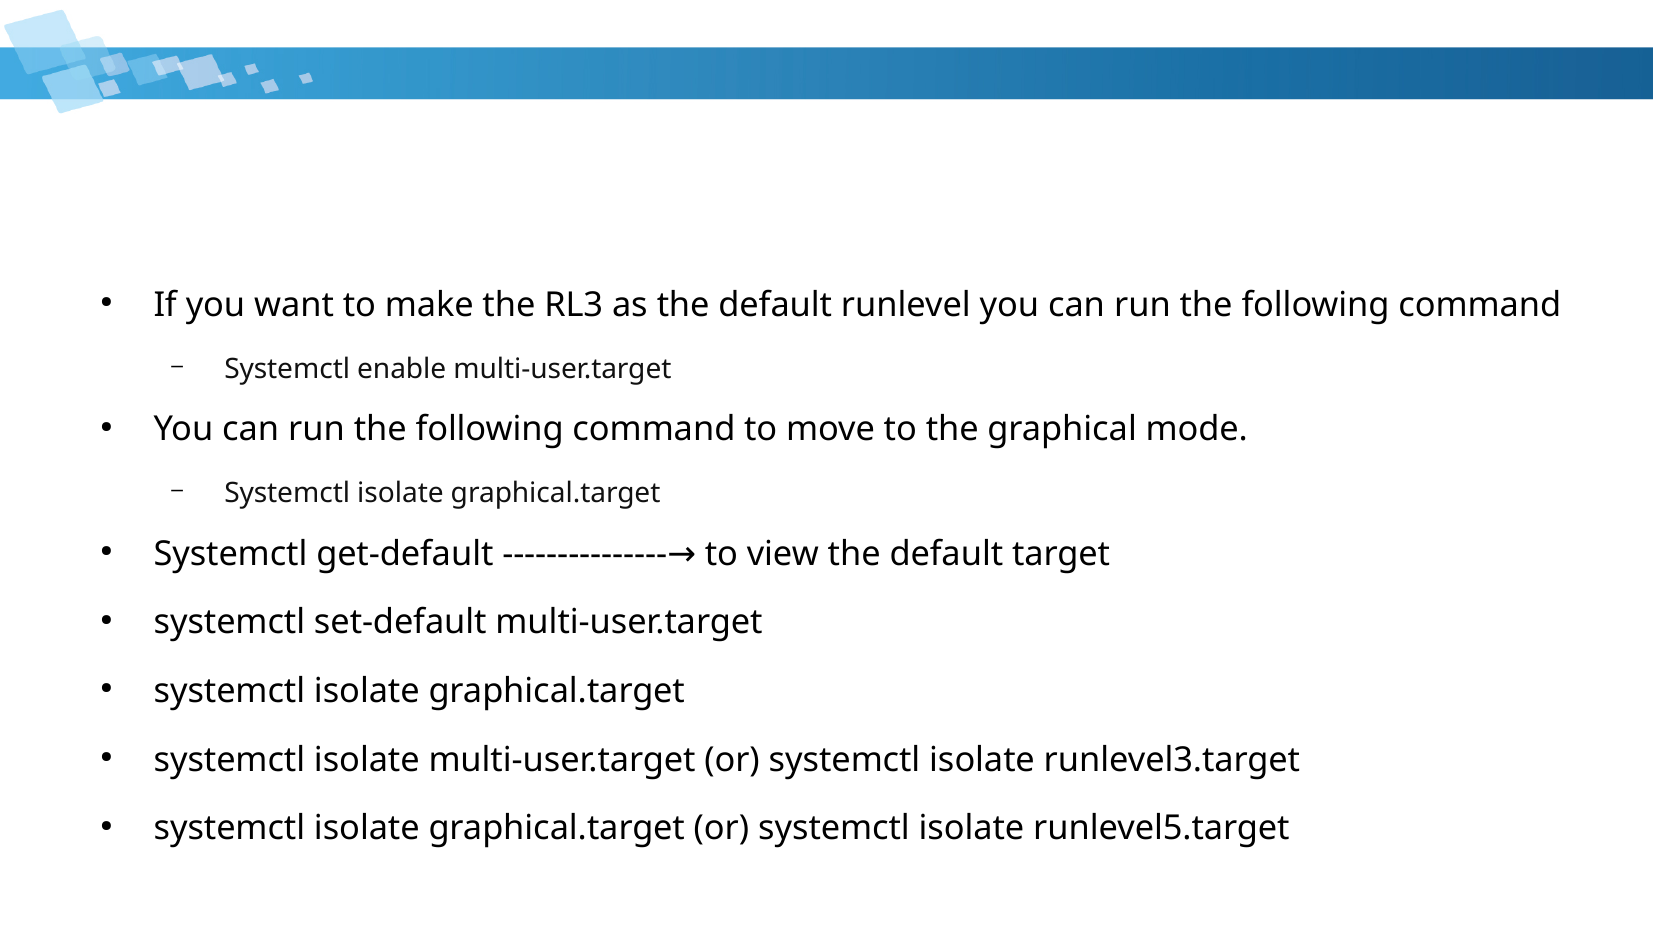

#
If you want to make the RL3 as the default runlevel you can run the following command
Systemctl enable multi-user.target
You can run the following command to move to the graphical mode.
Systemctl isolate graphical.target
Systemctl get-default ---------------→ to view the default target
systemctl set-default multi-user.target
systemctl isolate graphical.target
systemctl isolate multi-user.target (or) systemctl isolate runlevel3.target
systemctl isolate graphical.target (or) systemctl isolate runlevel5.target